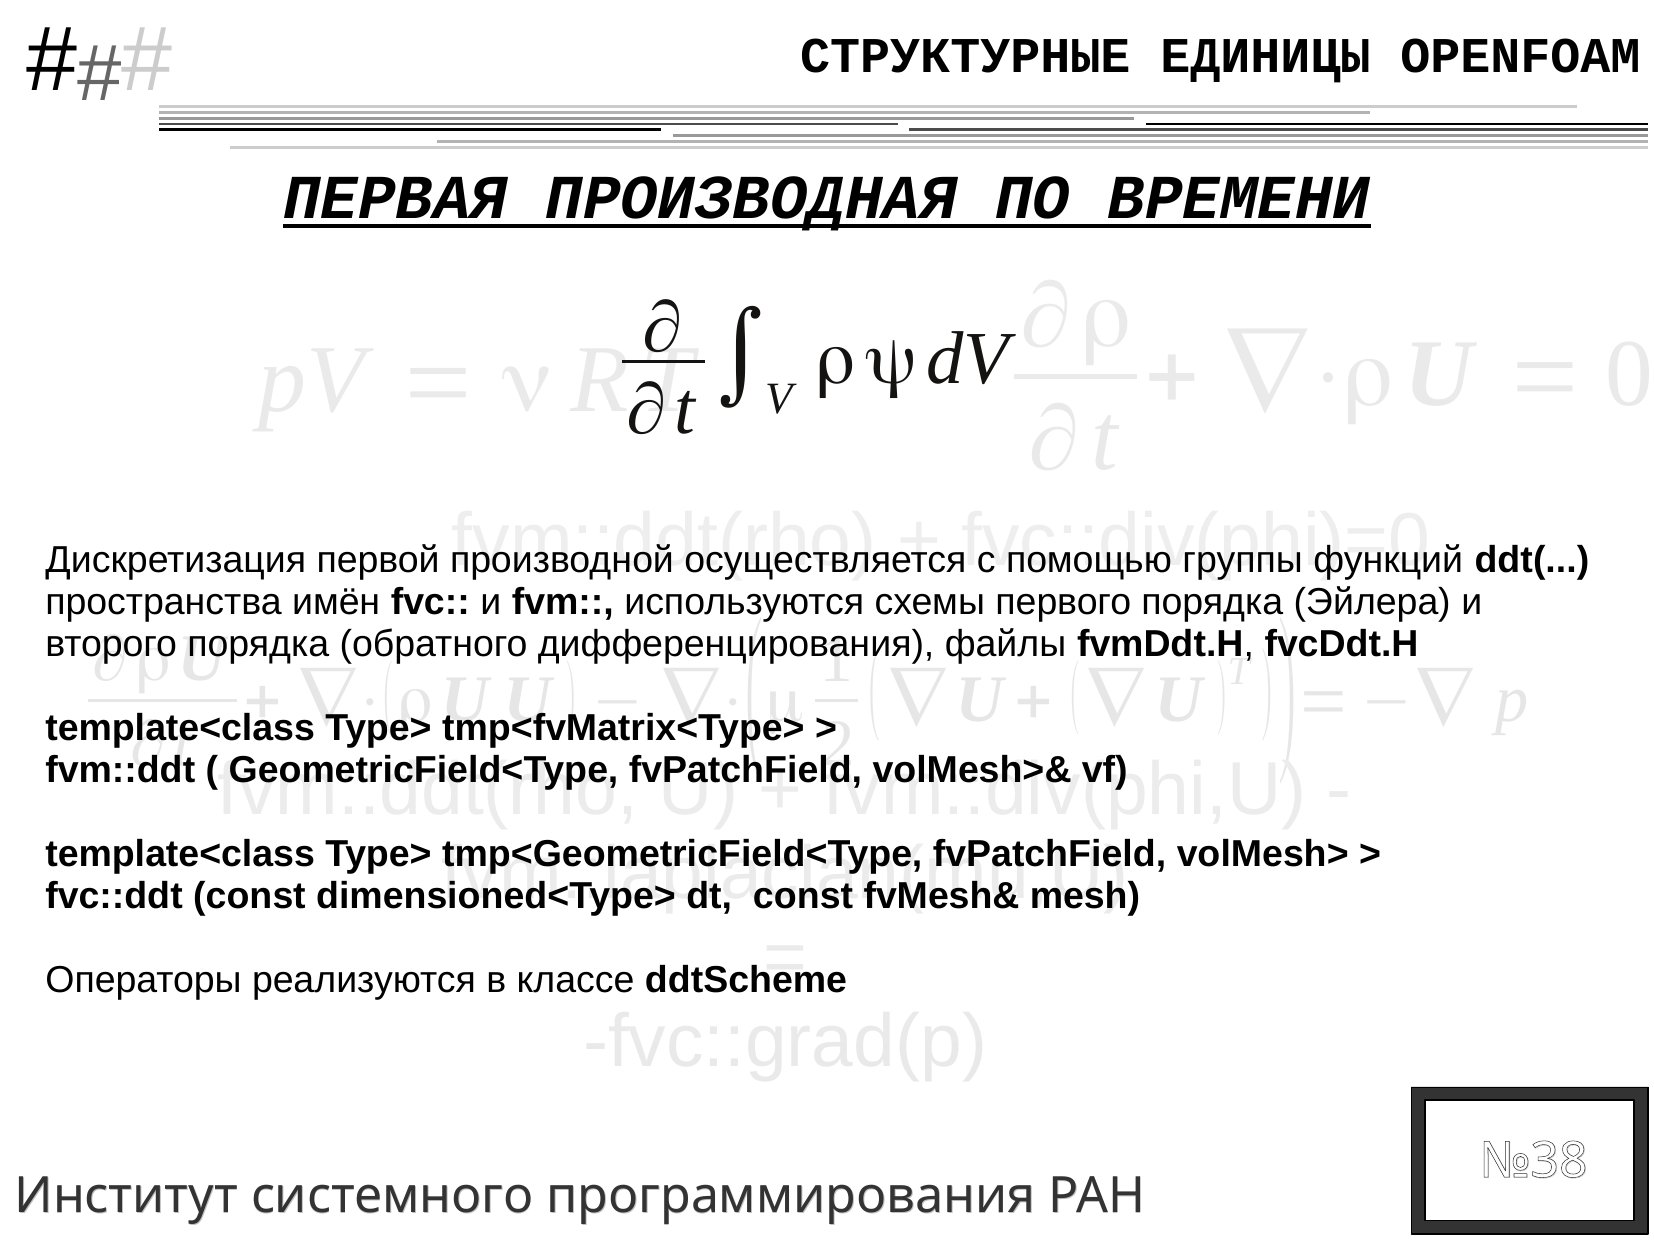

# ПЕРВАЯ ПРОИЗВОДНАЯ ПО ВРЕМЕНИ
Дискретизация первой производной осуществляется с помощью группы функций ddt(...) пространства имён fvc:: и fvm::, используются схемы первого порядка (Эйлера) и второго порядка (обратного дифференцирования), файлы fvmDdt.H, fvcDdt.H
template<class Type> tmp<fvMatrix<Type> >
fvm::ddt ( GeometricField<Type, fvPatchField, volMesh>& vf)
template<class Type> tmp<GeometricField<Type, fvPatchField, volMesh> >
fvc::ddt (const dimensioned<Type> dt, const fvMesh& mesh)
Операторы реализуются в классе ddtScheme